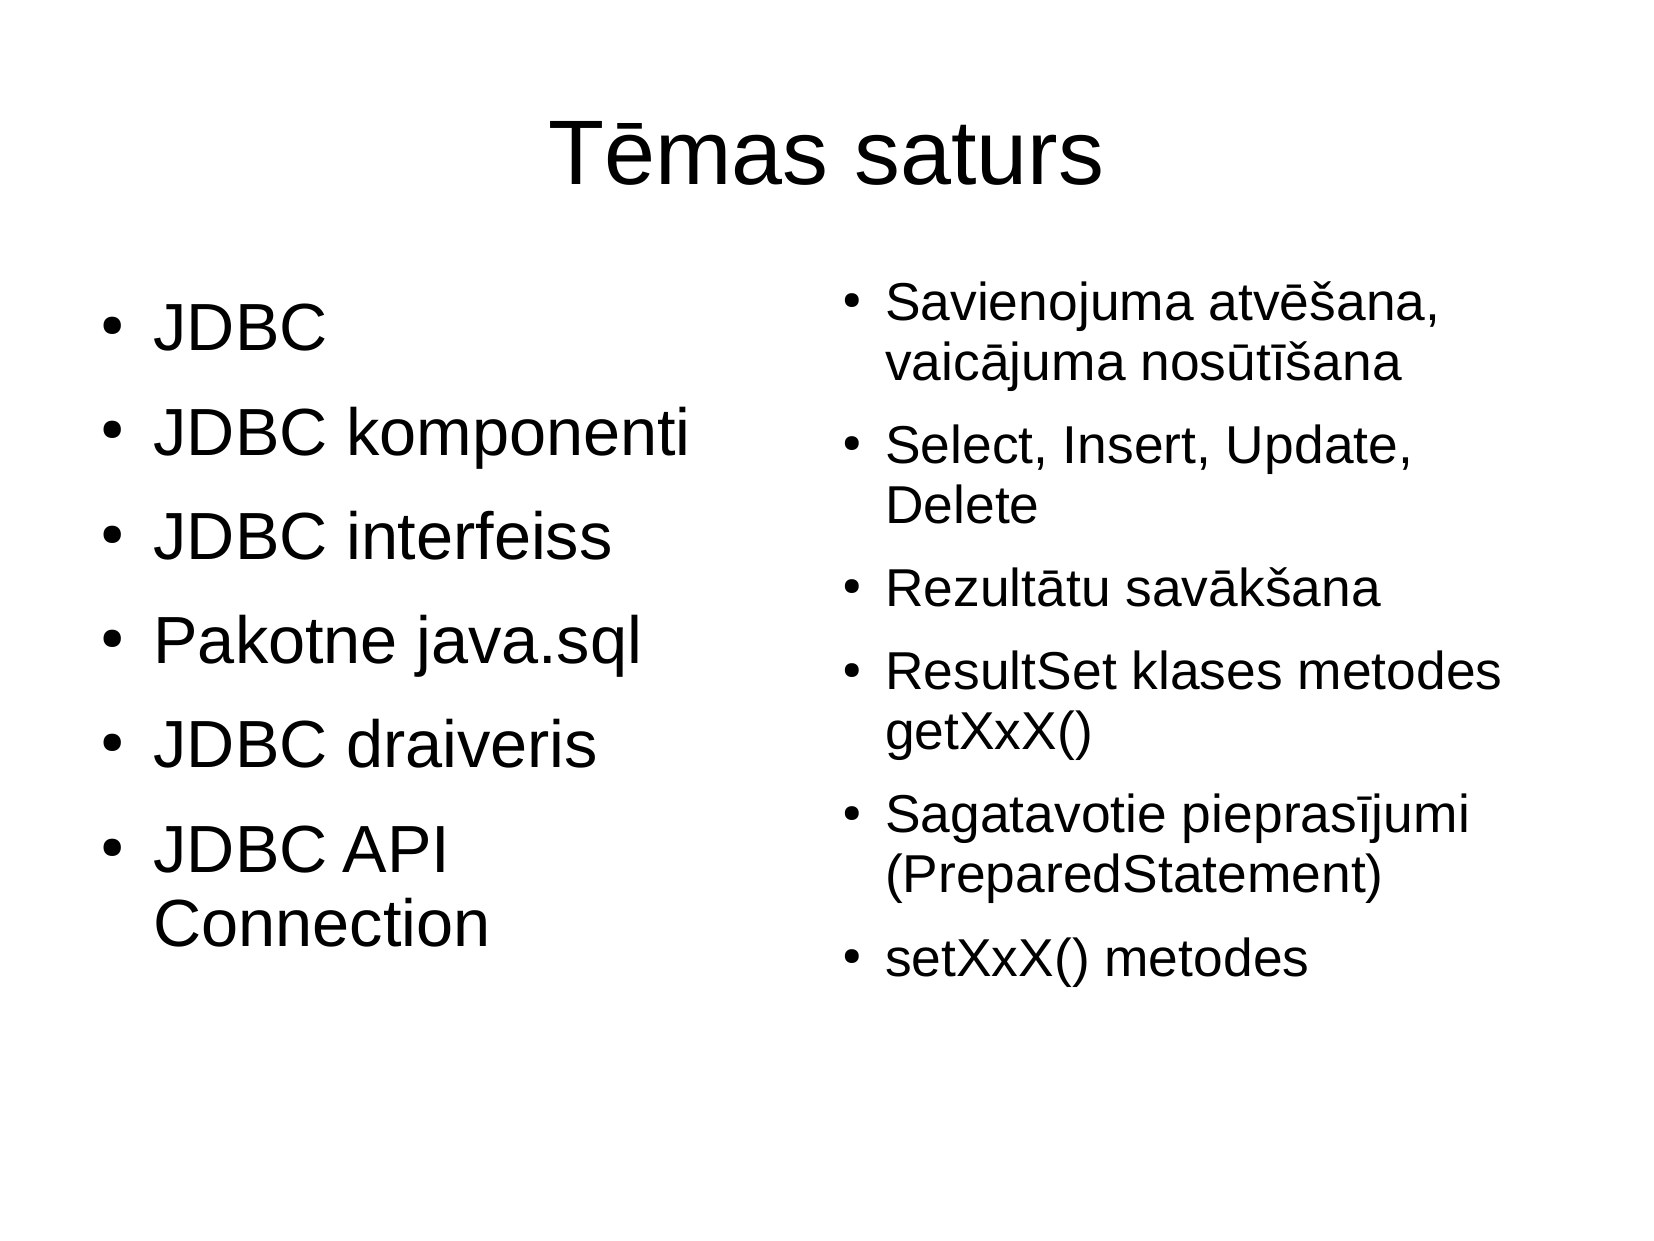

# Tēmas saturs
Savienojuma atvēšana, vaicājuma nosūtīšana
Select, Insert, Update, Delete
Rezultātu savākšana
ResultSet klases metodes getXxX()
Sagatavotie pieprasījumi (PreparedStatement)
setXxX() metodes
JDBC
JDBC komponenti
JDBC interfeiss
Pakotne java.sql
JDBC draiveris
JDBC API Connection